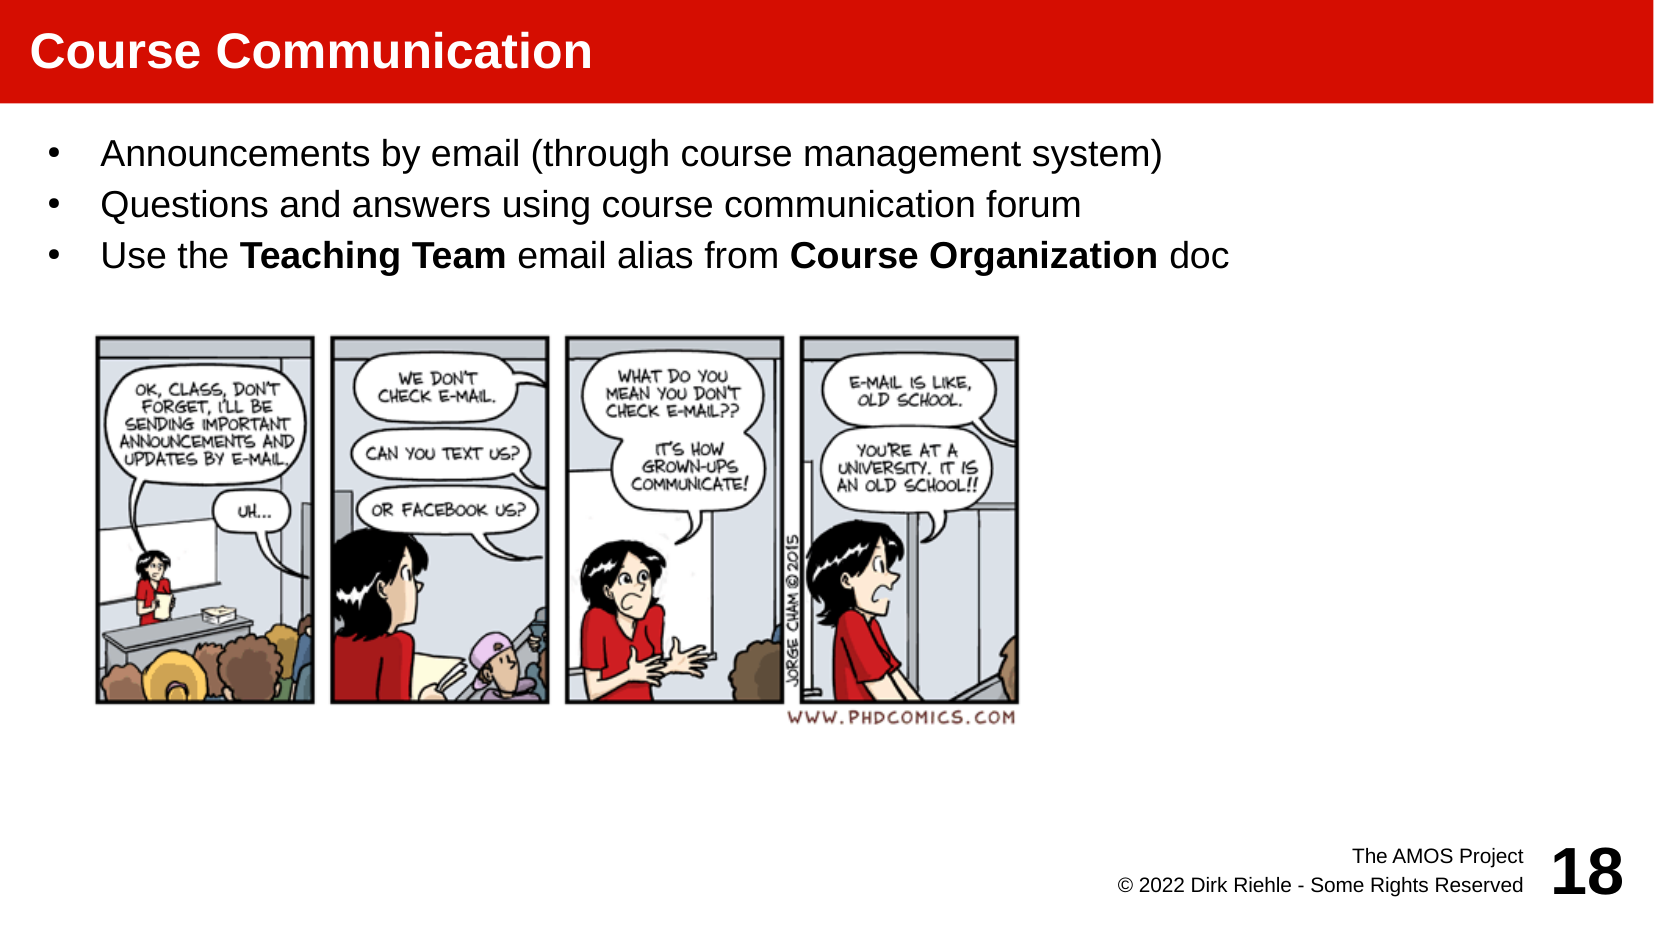

# Course Communication
Announcements by email (through course management system)
Questions and answers using course communication forum
Use the Teaching Team email alias from Course Organization doc
The AMOS Project
18
© 2022 Dirk Riehle - Some Rights Reserved